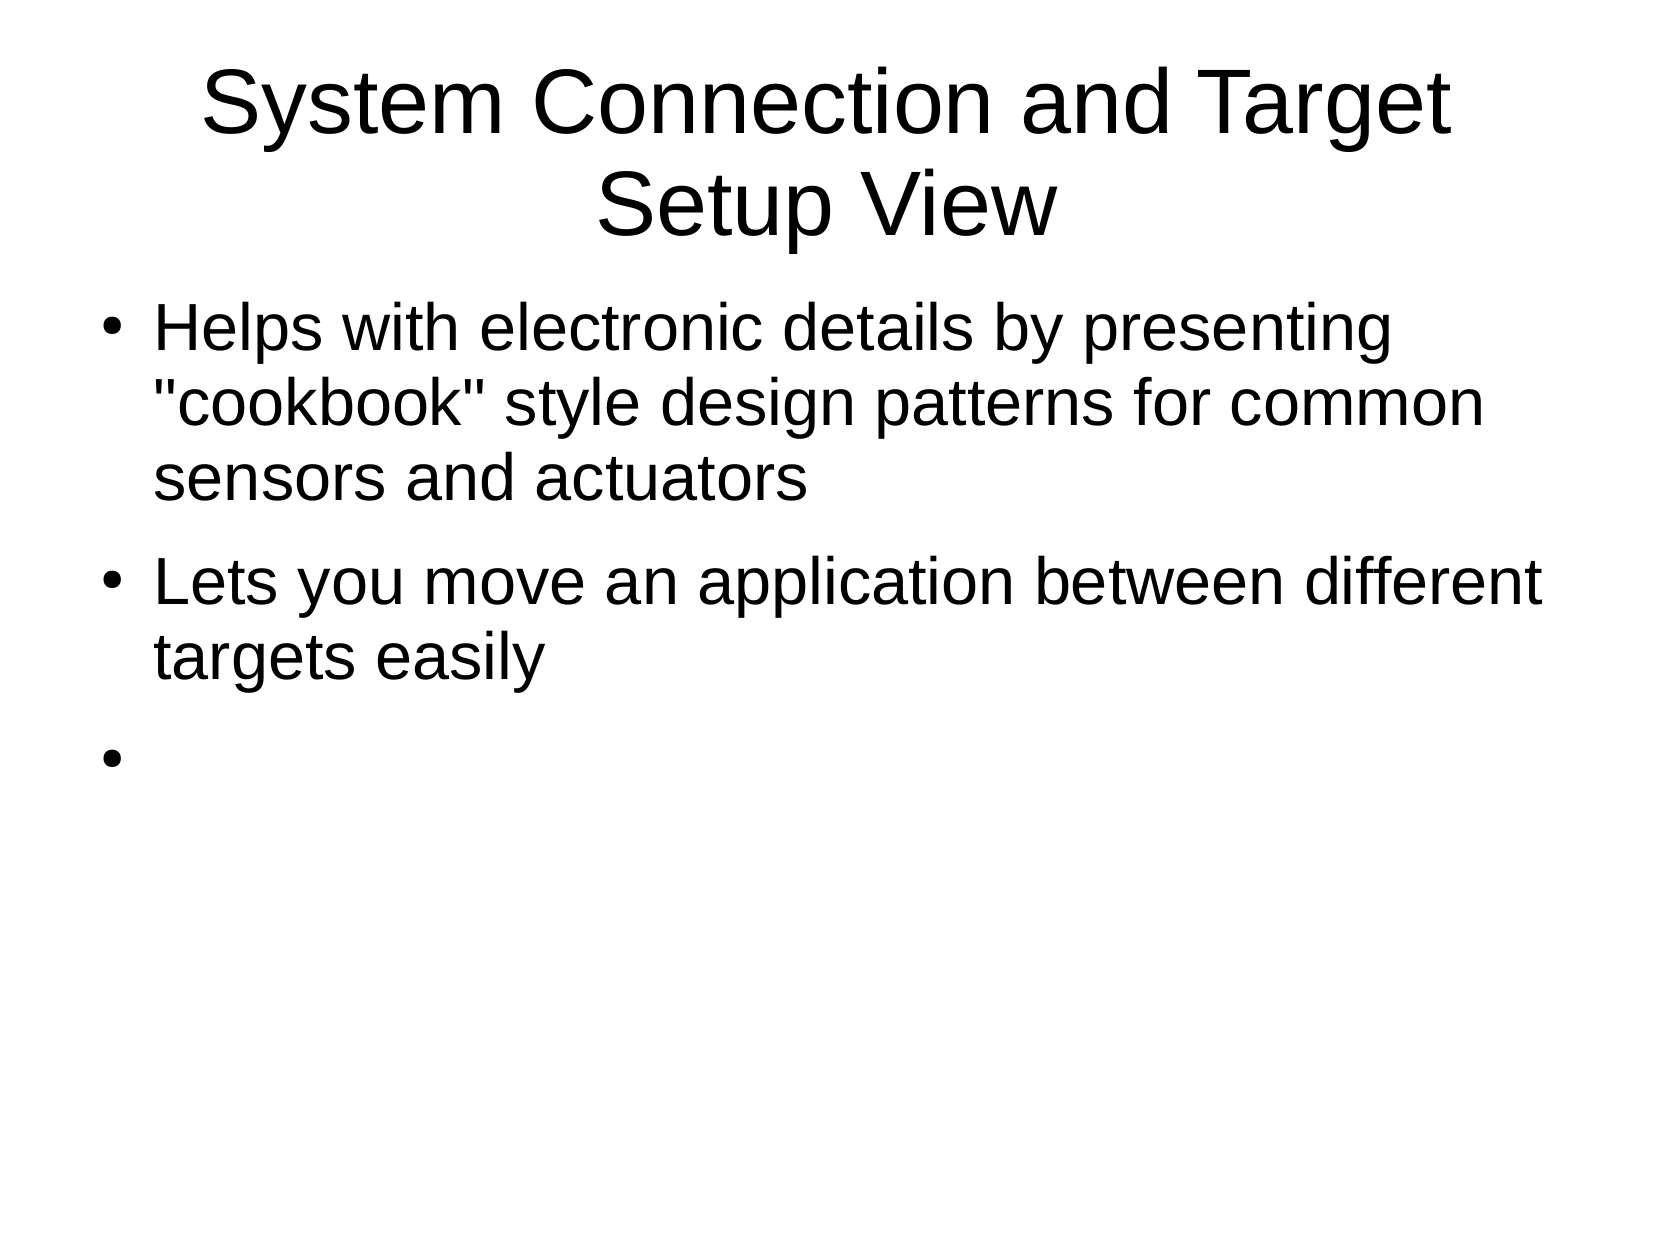

# System Connection and Target Setup View
Helps with electronic details by presenting "cookbook" style design patterns for common sensors and actuators
Lets you move an application between different targets easily